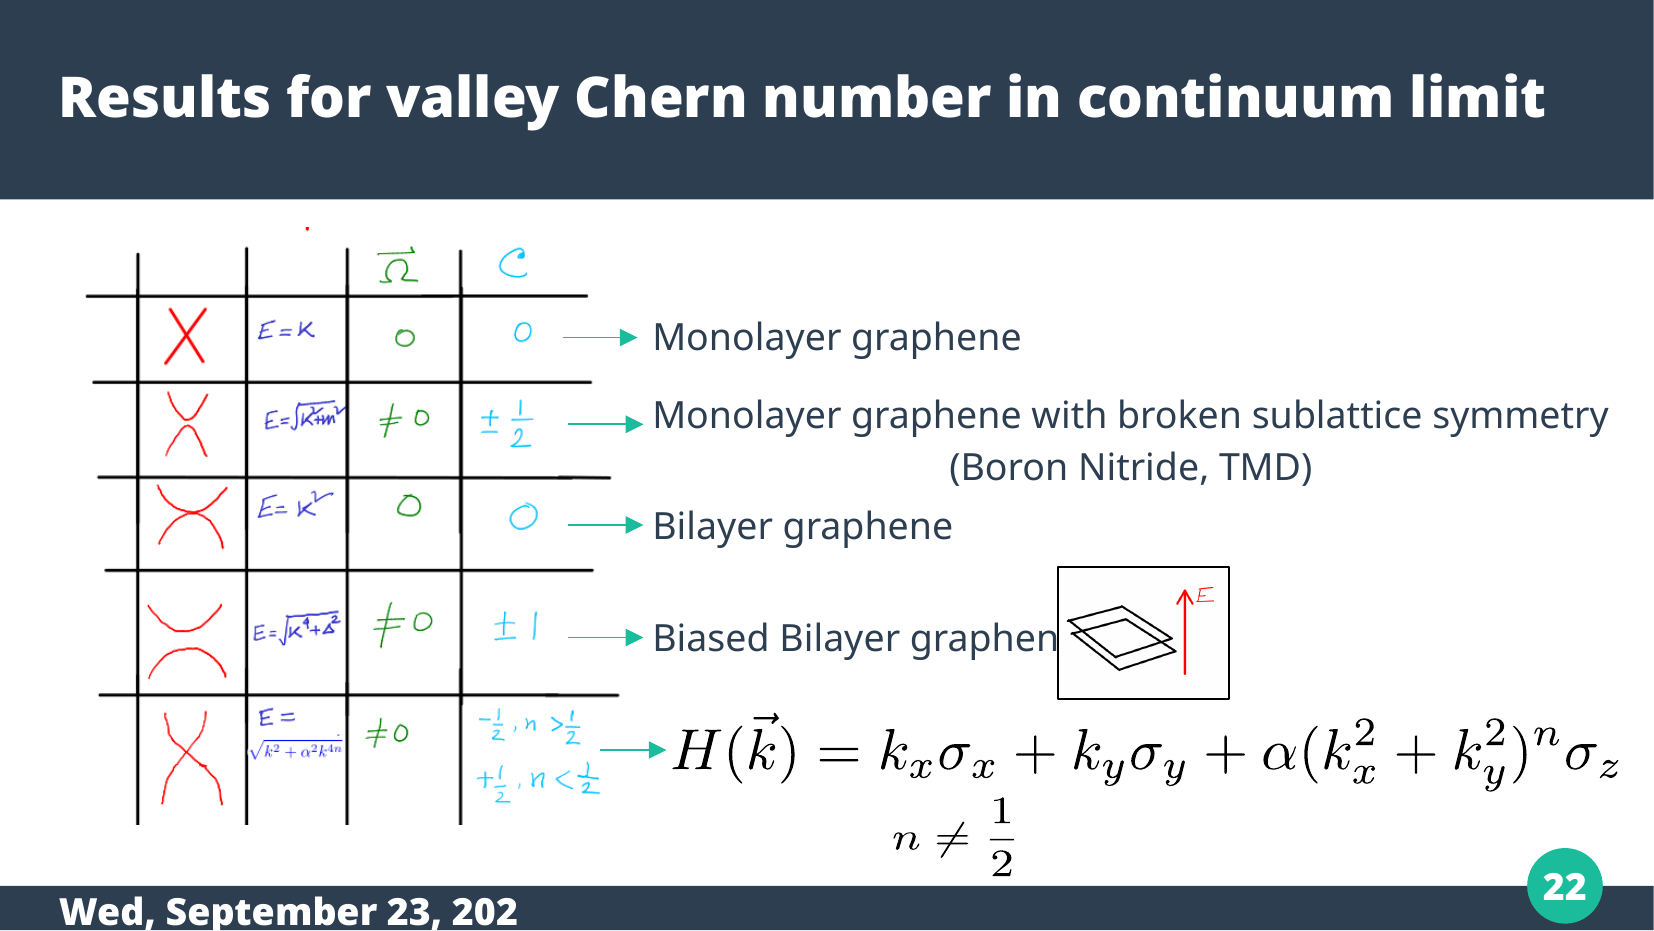

# Results for valley Chern number in continuum limit
Monolayer graphene
Monolayer graphene with broken sublattice symmetry
(Boron Nitride, TMD)
Bilayer graphene
Biased Bilayer graphene